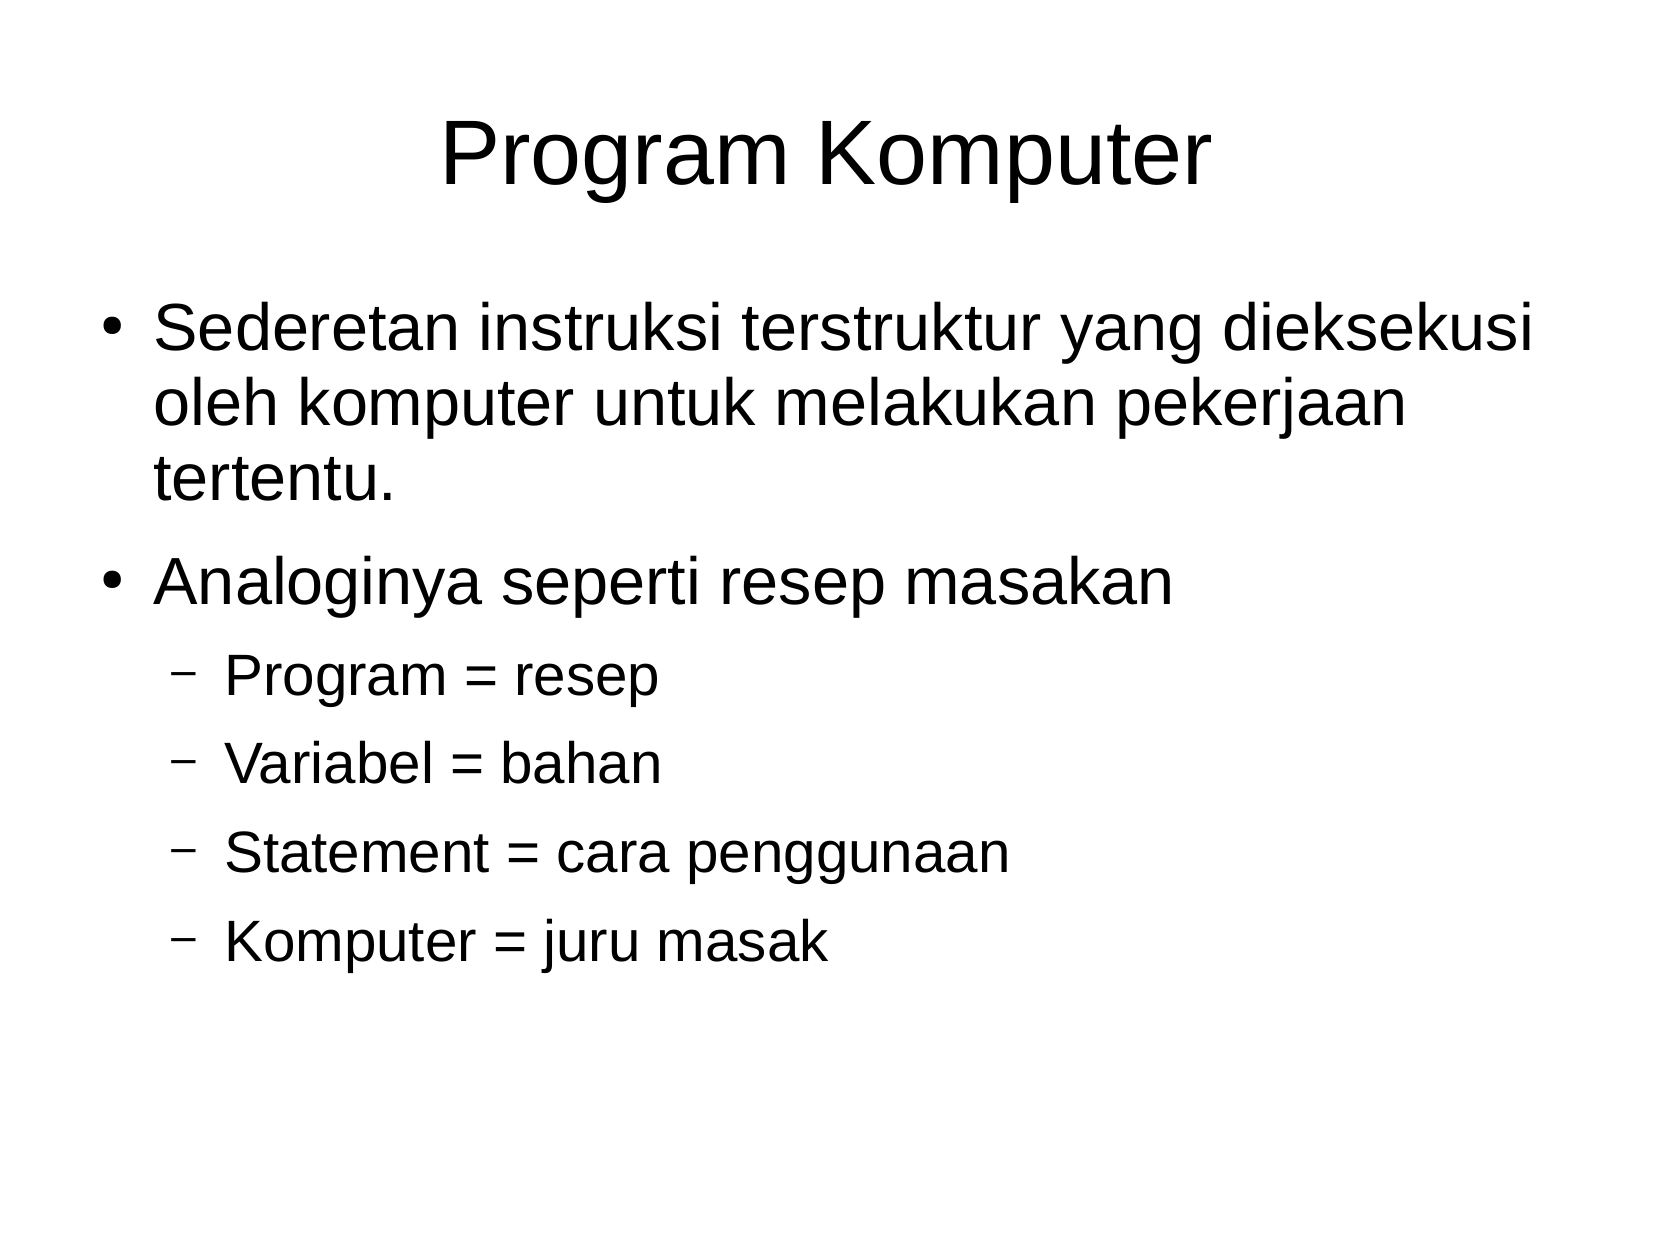

# Program Komputer
Sederetan instruksi terstruktur yang dieksekusi oleh komputer untuk melakukan pekerjaan tertentu.
Analoginya seperti resep masakan
Program = resep
Variabel = bahan
Statement = cara penggunaan
Komputer = juru masak